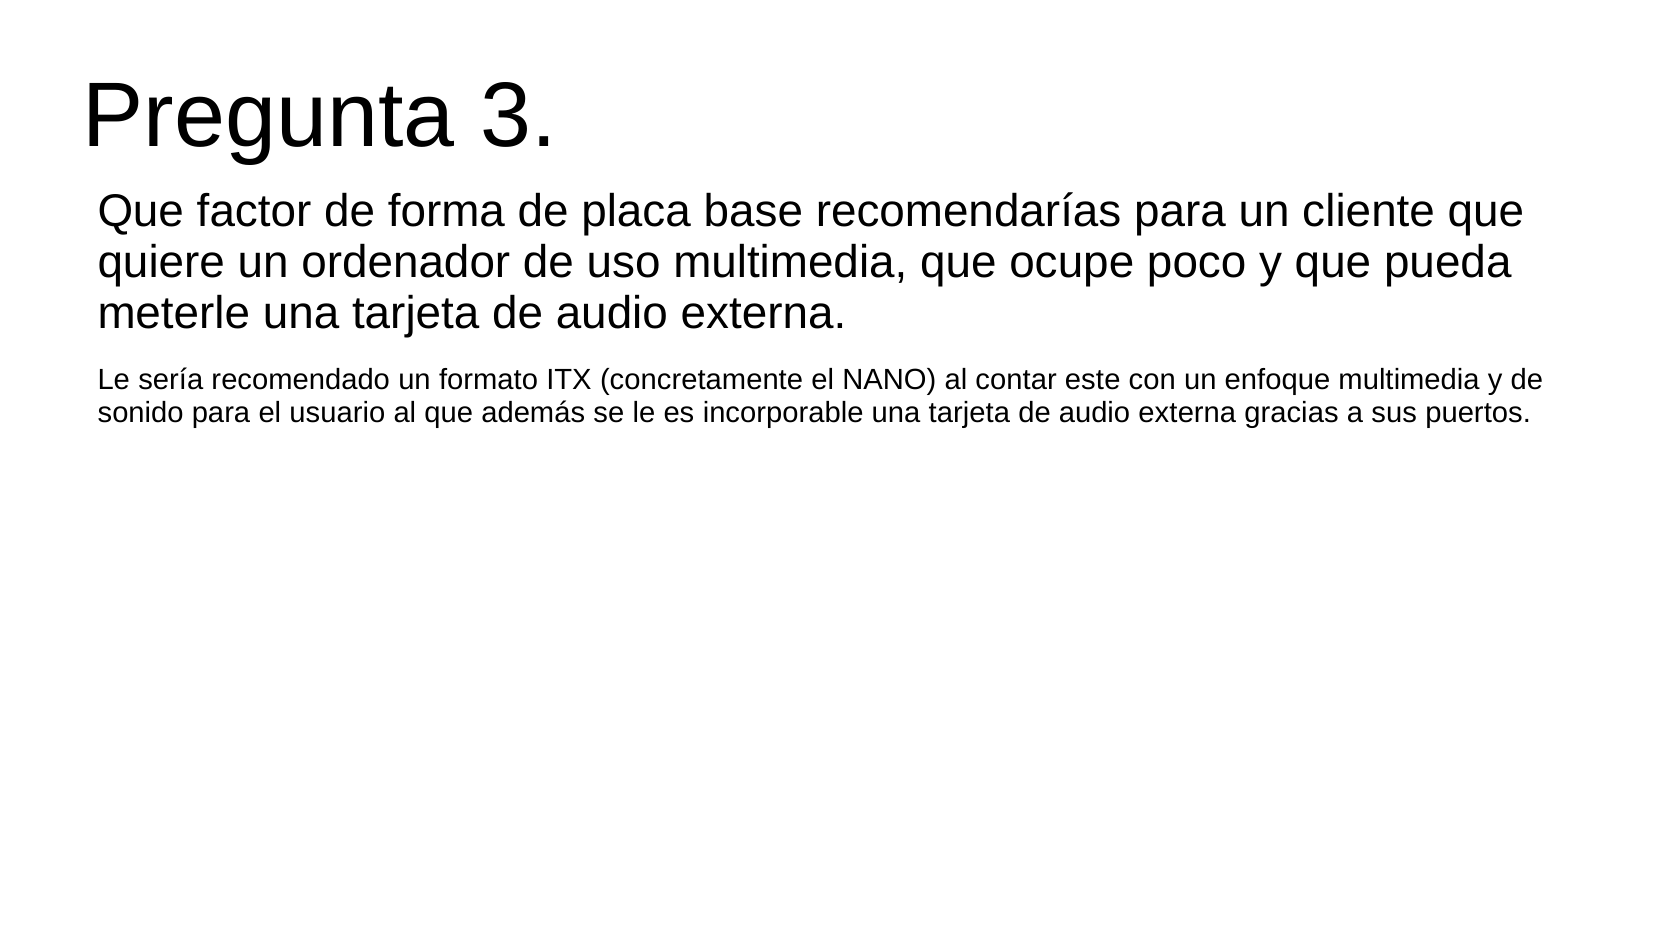

# Pregunta 3.
Que factor de forma de placa base recomendarías para un cliente que quiere un ordenador de uso multimedia, que ocupe poco y que pueda meterle una tarjeta de audio externa.
Le sería recomendado un formato ITX (concretamente el NANO) al contar este con un enfoque multimedia y de sonido para el usuario al que además se le es incorporable una tarjeta de audio externa gracias a sus puertos.